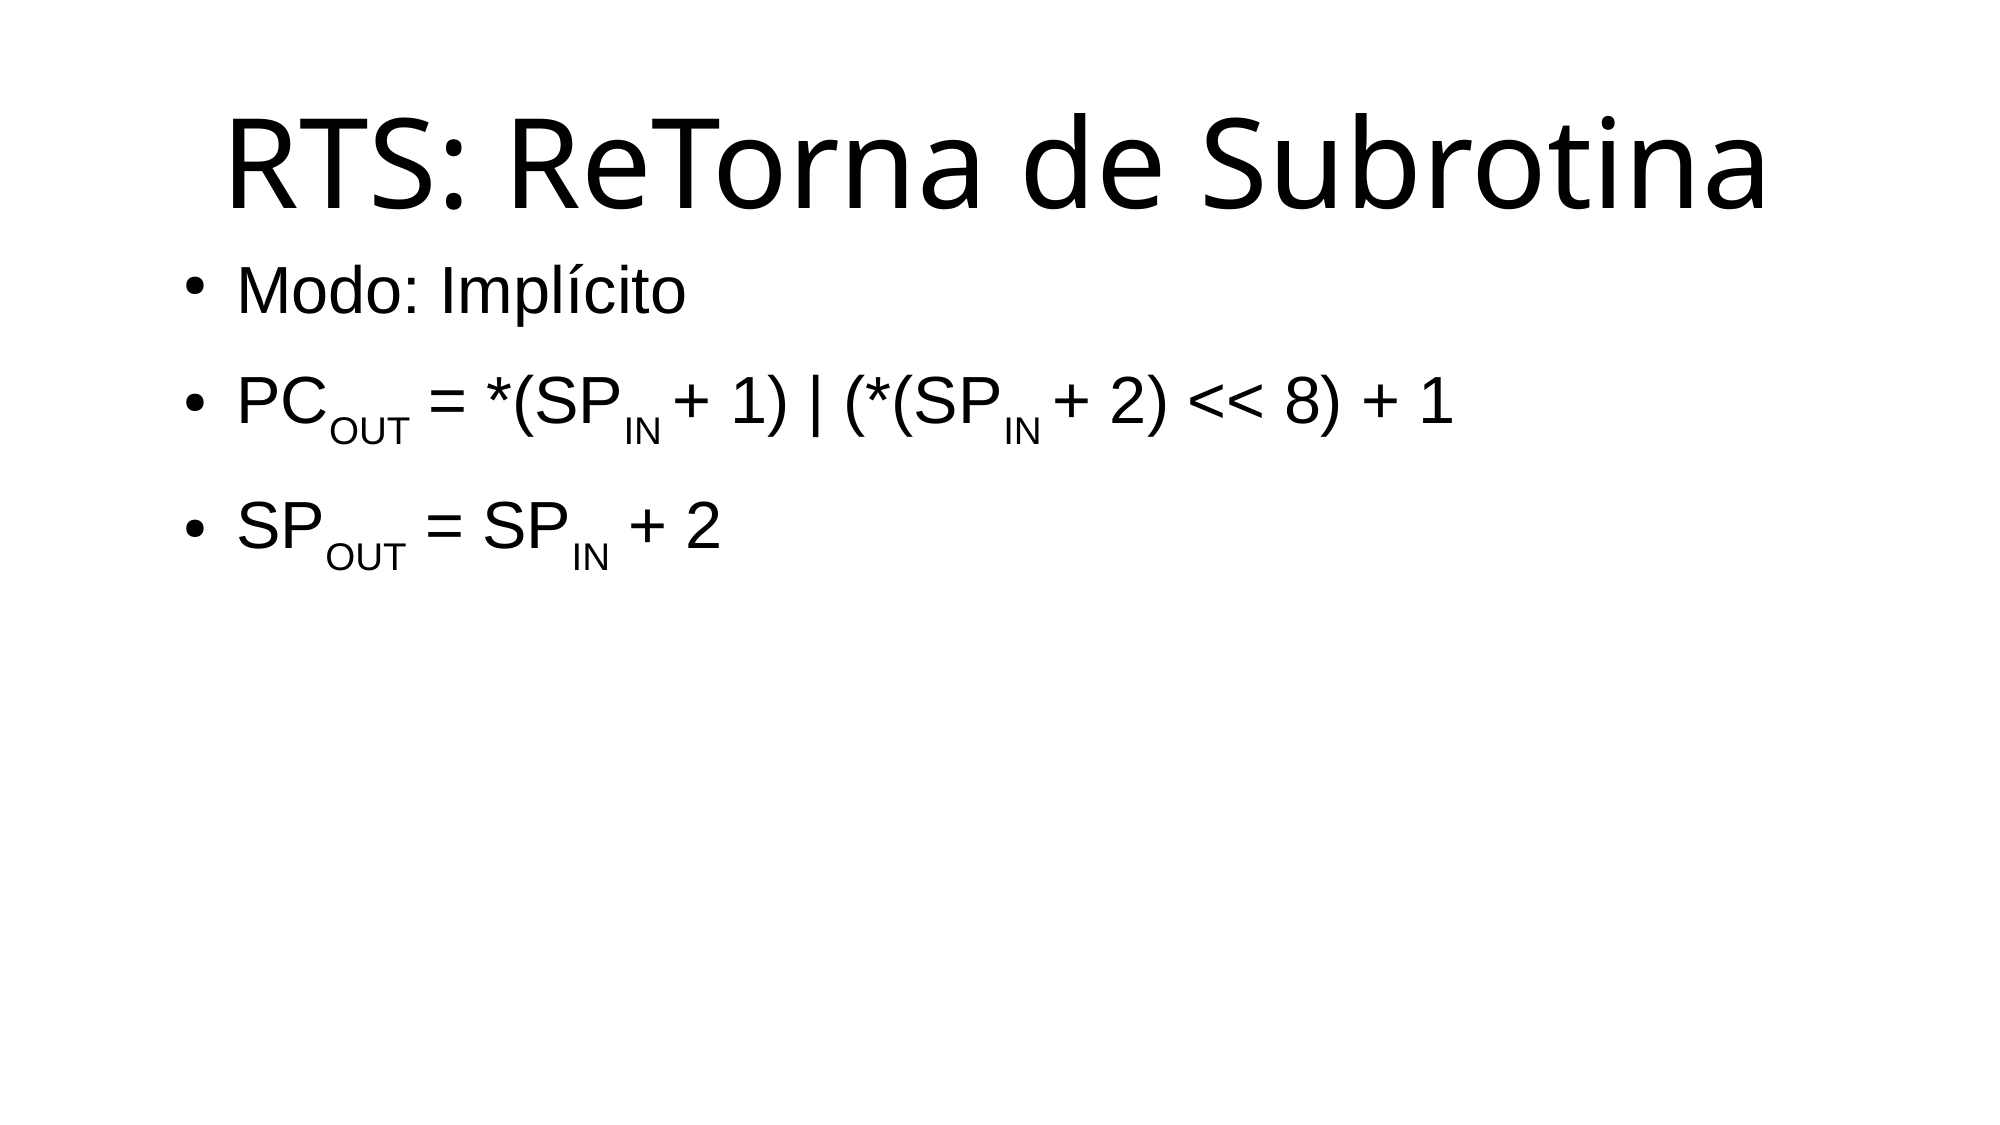

RTS: ReTorna de Subrotina
# Modo: Implícito
PCOUT = *(SPIN + 1) | (*(SPIN + 2) << 8) + 1
SPOUT = SPIN + 2